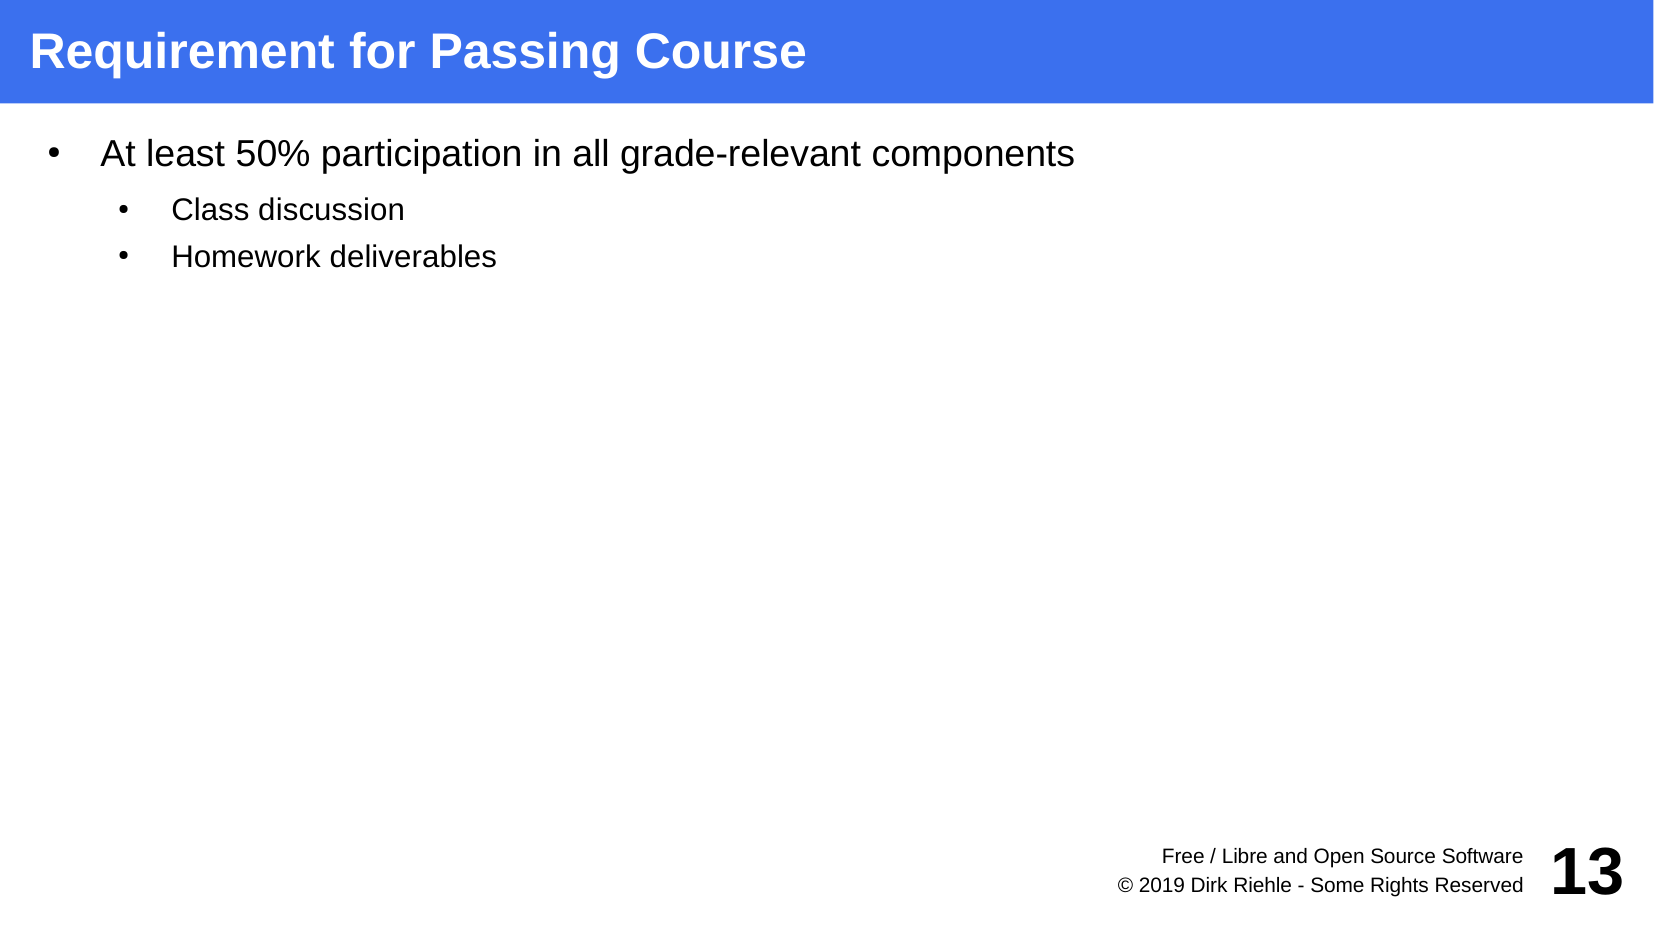

# Requirement for Passing Course
At least 50% participation in all grade-relevant components
Class discussion
Homework deliverables
Free / Libre and Open Source Software
13
© 2019 Dirk Riehle - Some Rights Reserved